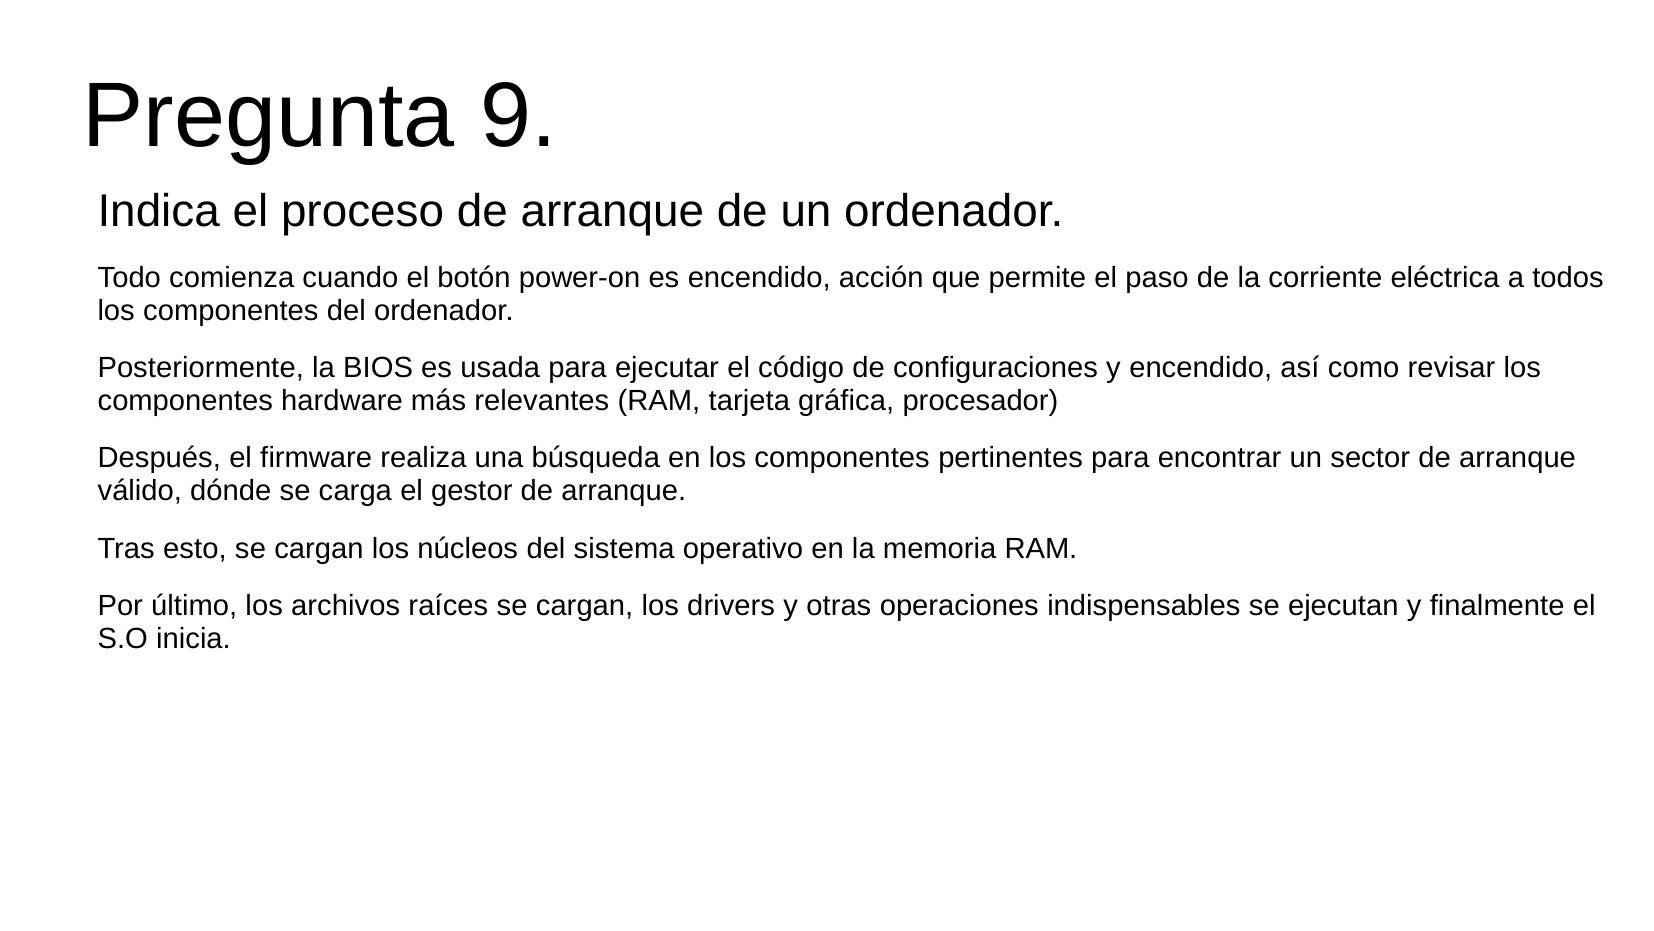

# Pregunta 9.
Indica el proceso de arranque de un ordenador.
Todo comienza cuando el botón power-on es encendido, acción que permite el paso de la corriente eléctrica a todos los componentes del ordenador.
Posteriormente, la BIOS es usada para ejecutar el código de configuraciones y encendido, así como revisar los componentes hardware más relevantes (RAM, tarjeta gráfica, procesador)
Después, el firmware realiza una búsqueda en los componentes pertinentes para encontrar un sector de arranque válido, dónde se carga el gestor de arranque.
Tras esto, se cargan los núcleos del sistema operativo en la memoria RAM.
Por último, los archivos raíces se cargan, los drivers y otras operaciones indispensables se ejecutan y finalmente el S.O inicia.